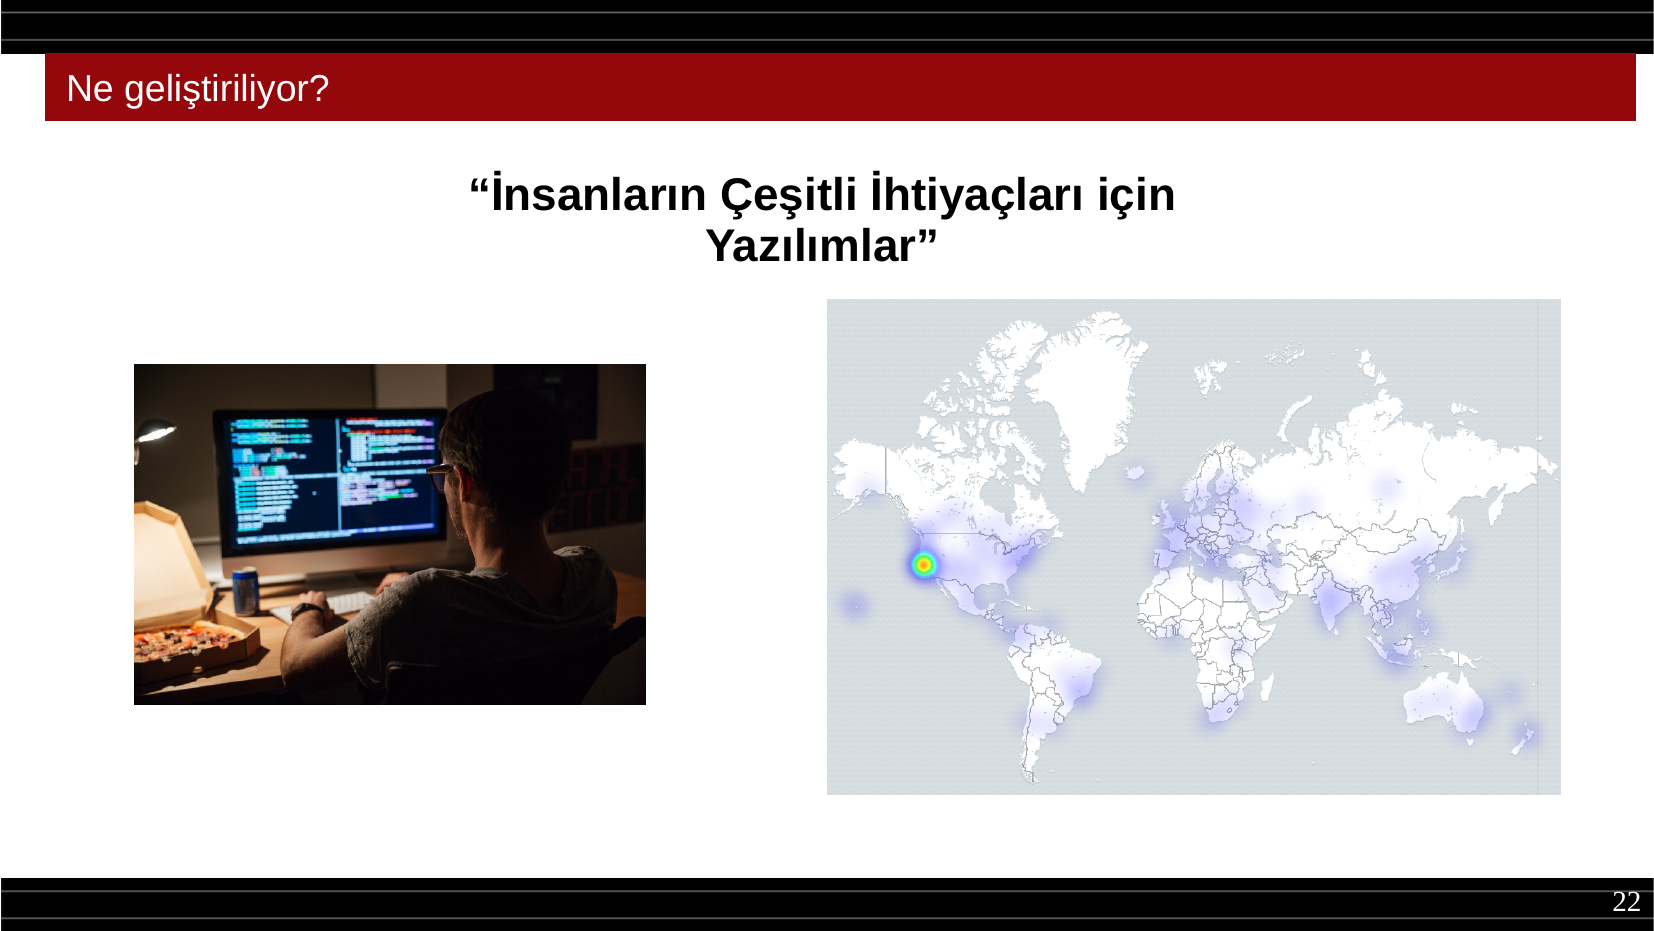

Ne geliştiriliyor?
“İnsanların Çeşitli İhtiyaçları için Yazılımlar”